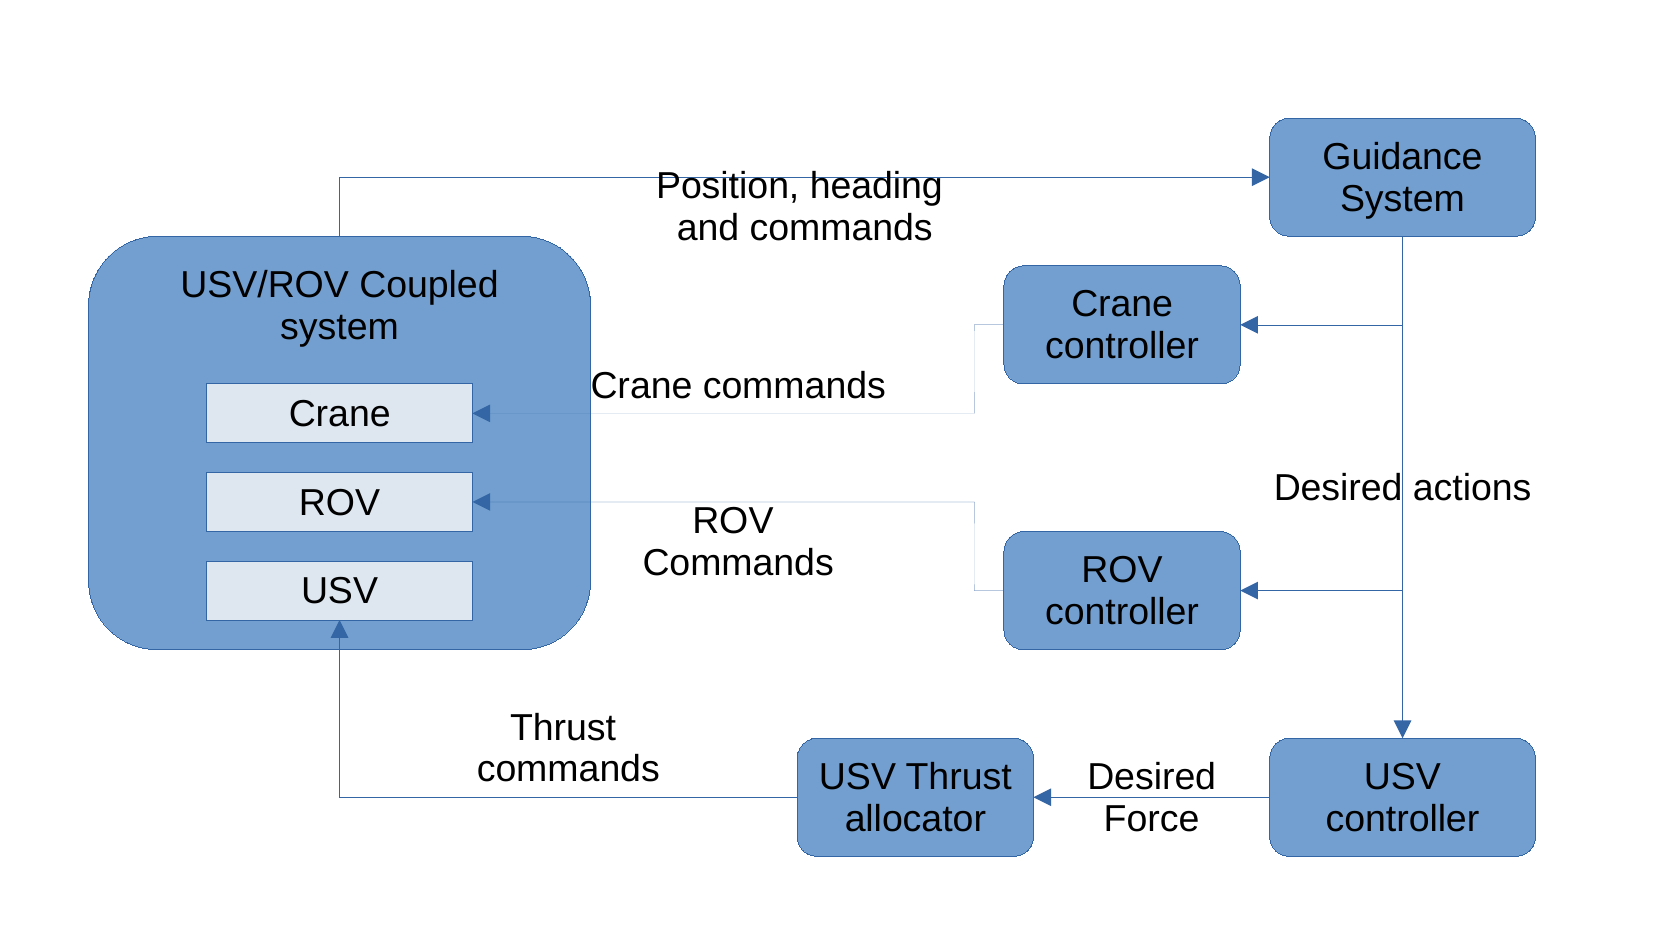

Guidance System
USV/ROV Coupled system
Crane controller
Crane
ROV
ROV controller
USV
USV Thrust allocator
USV controller